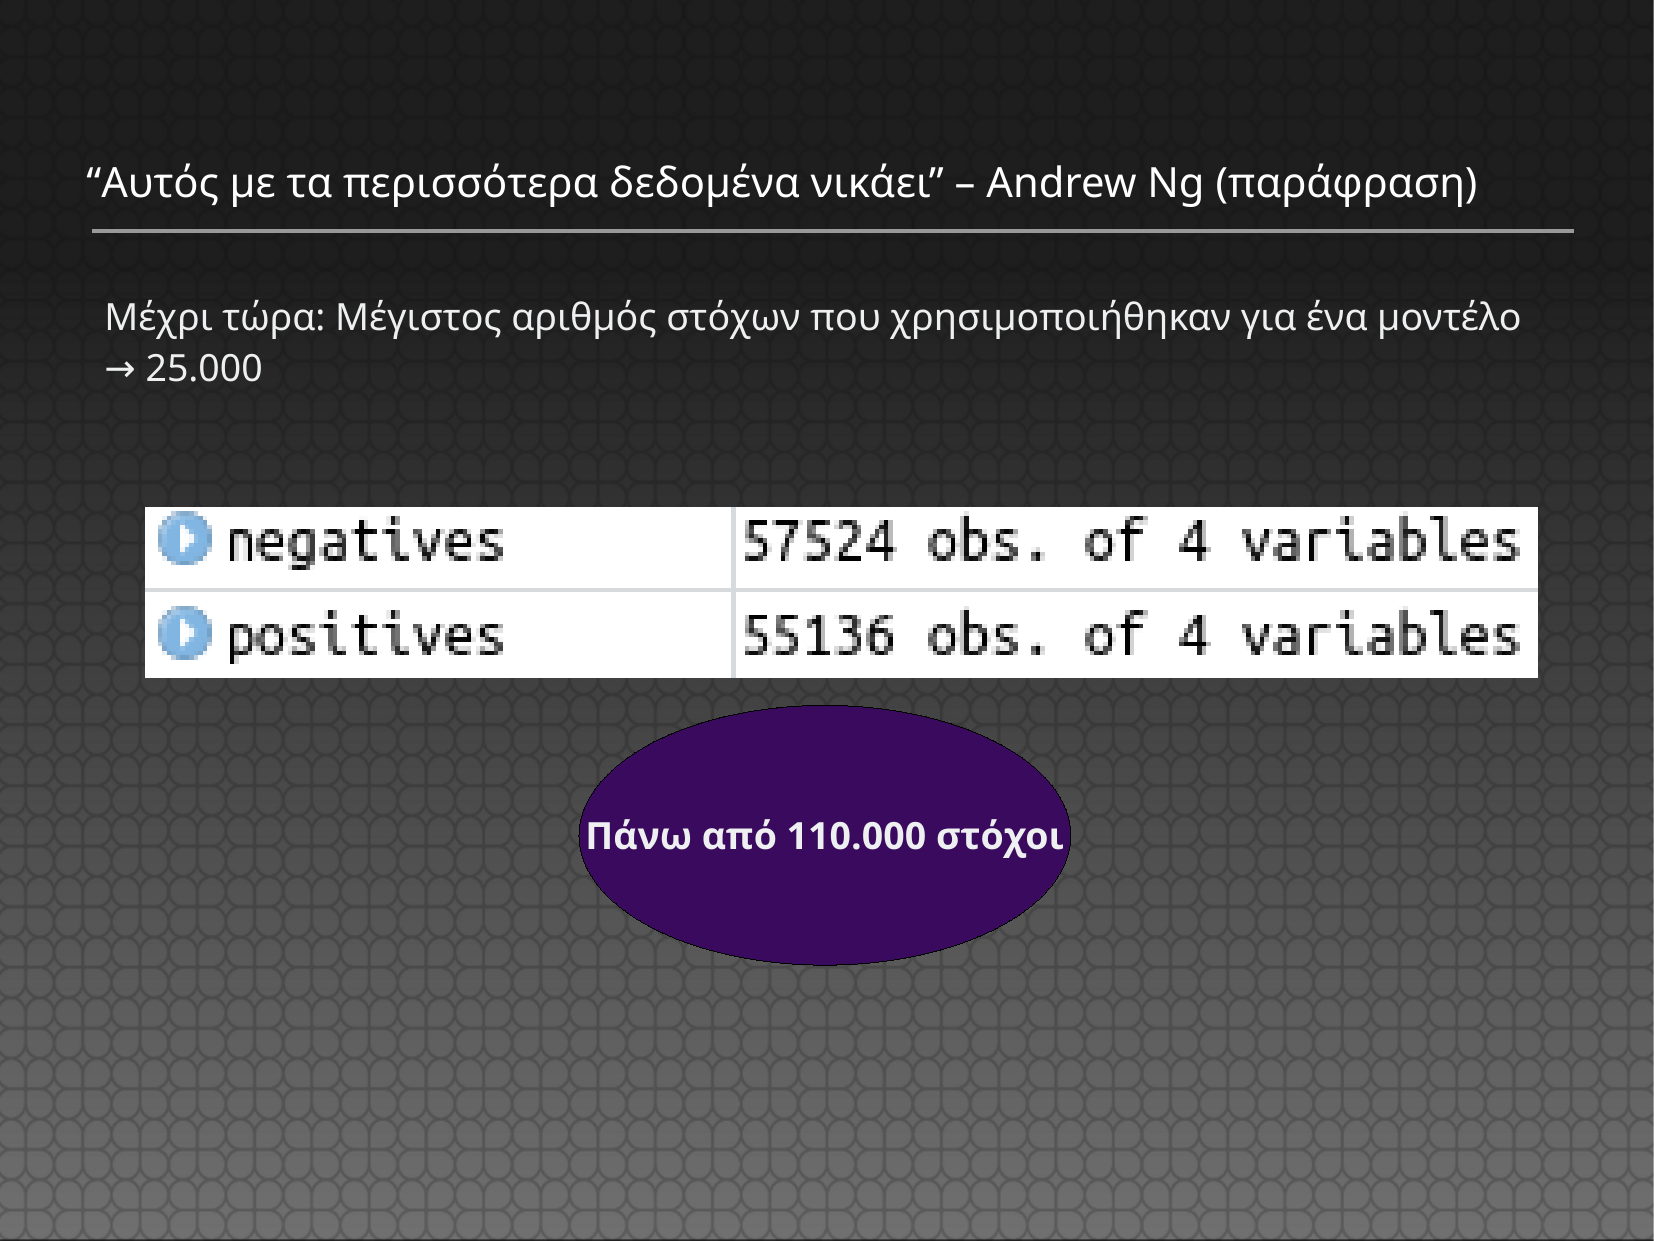

# “Αυτός με τα περισσότερα δεδομένα νικάει” – Andrew Ng (παράφραση)
Μέχρι τώρα: Μέγιστος αριθμός στόχων που χρησιμοποιήθηκαν για ένα μοντέλο → 25.000
Πάνω από 110.000 στόχοι